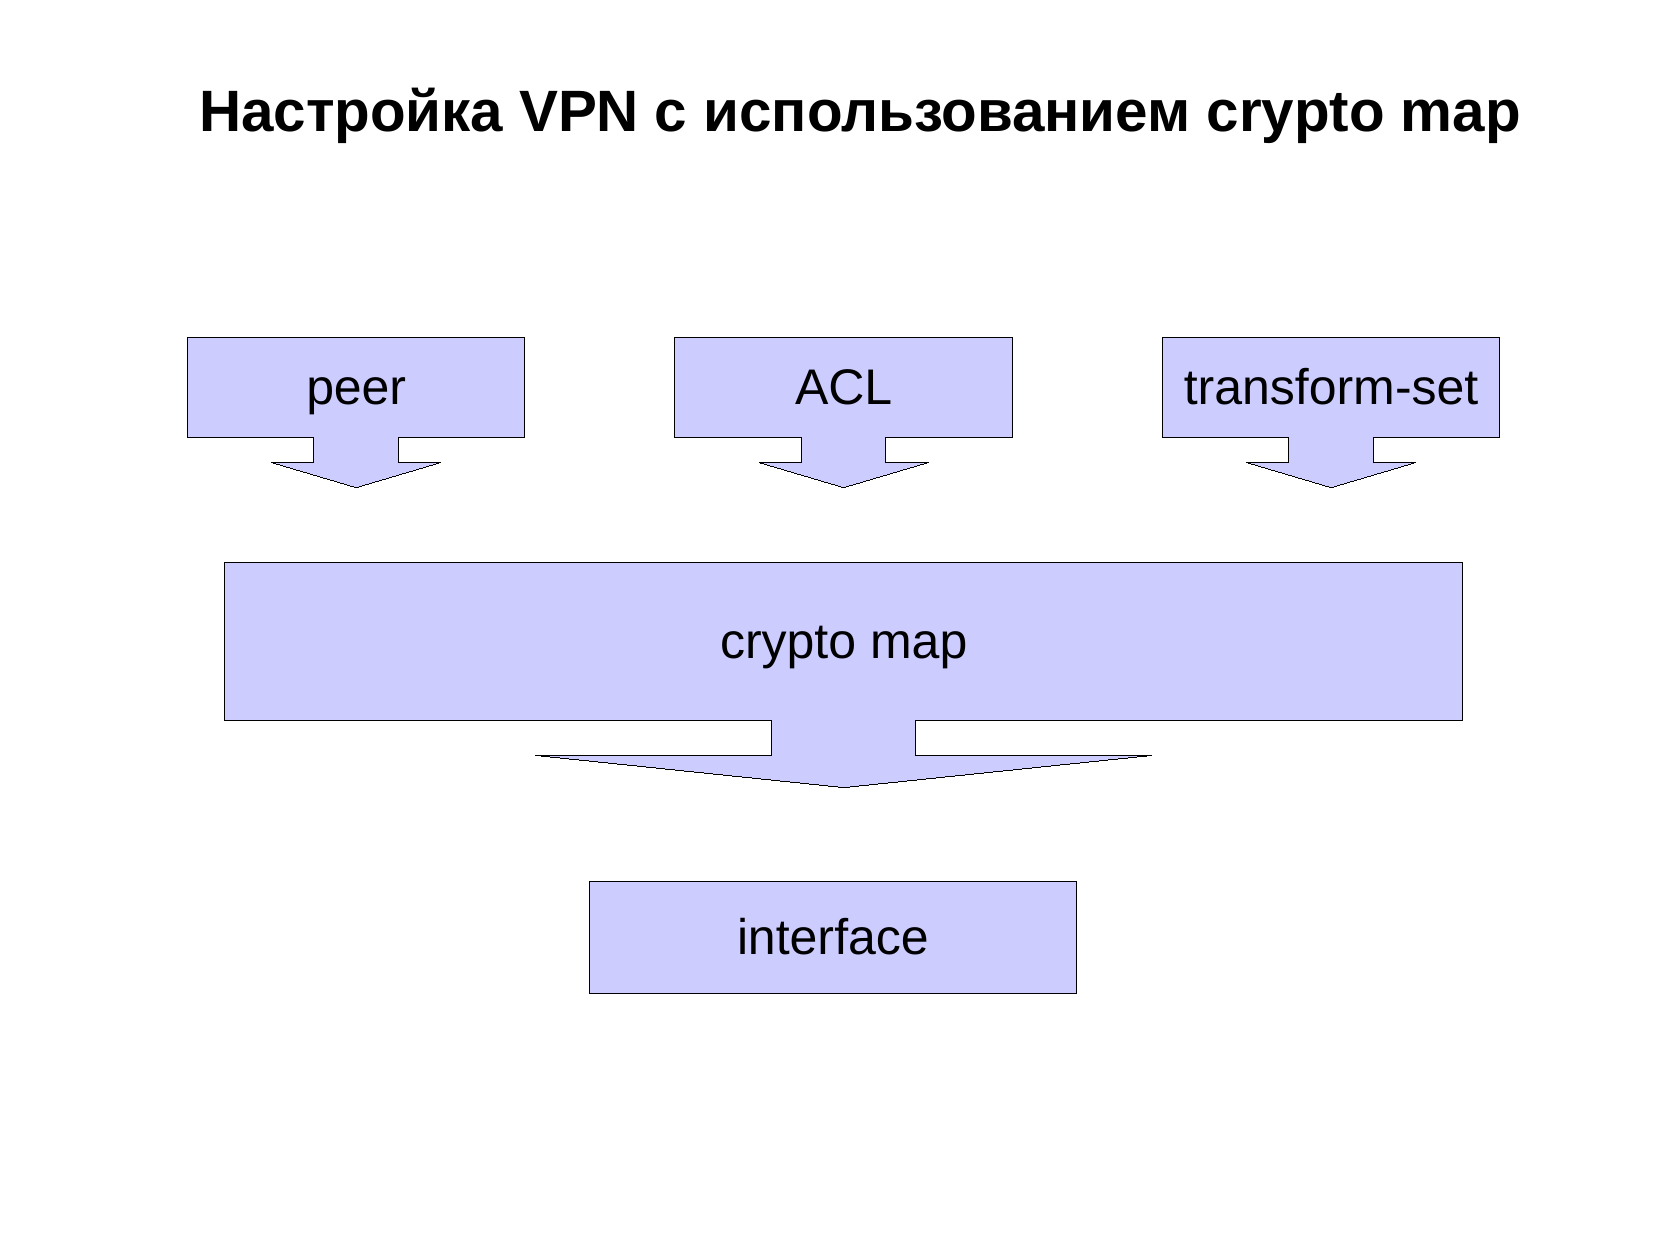

Настройка VPN с использованием crypto map
peer
ACL
transform-set
crypto map
interface